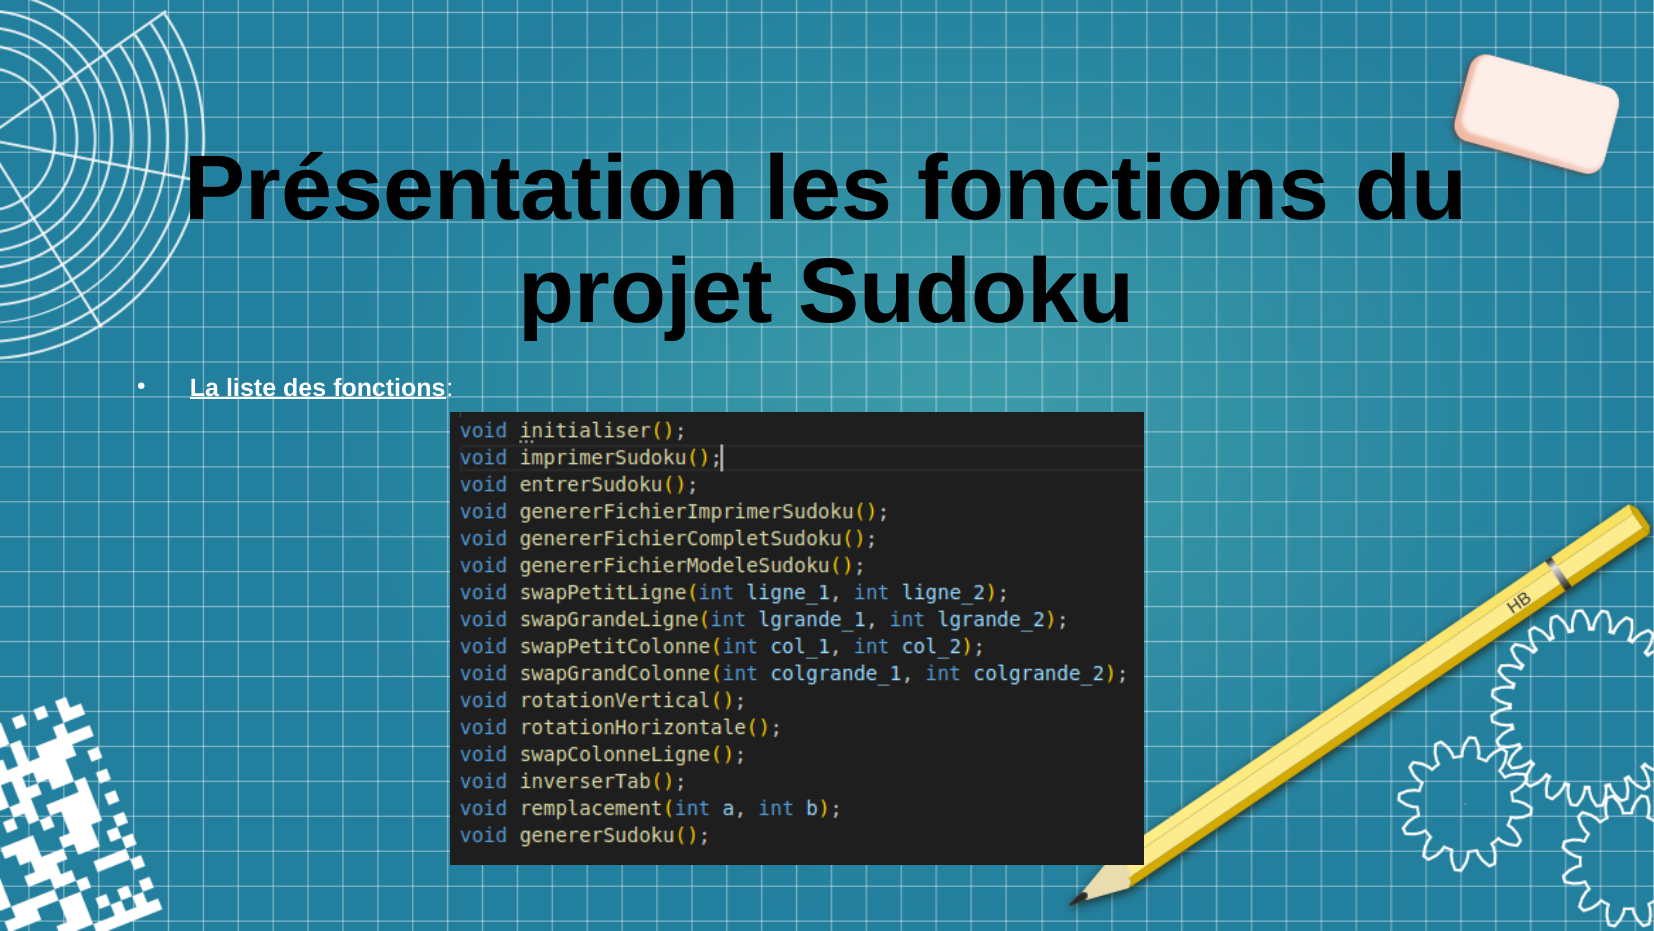

# Présentation les fonctions du projet Sudoku
La liste des fonctions: